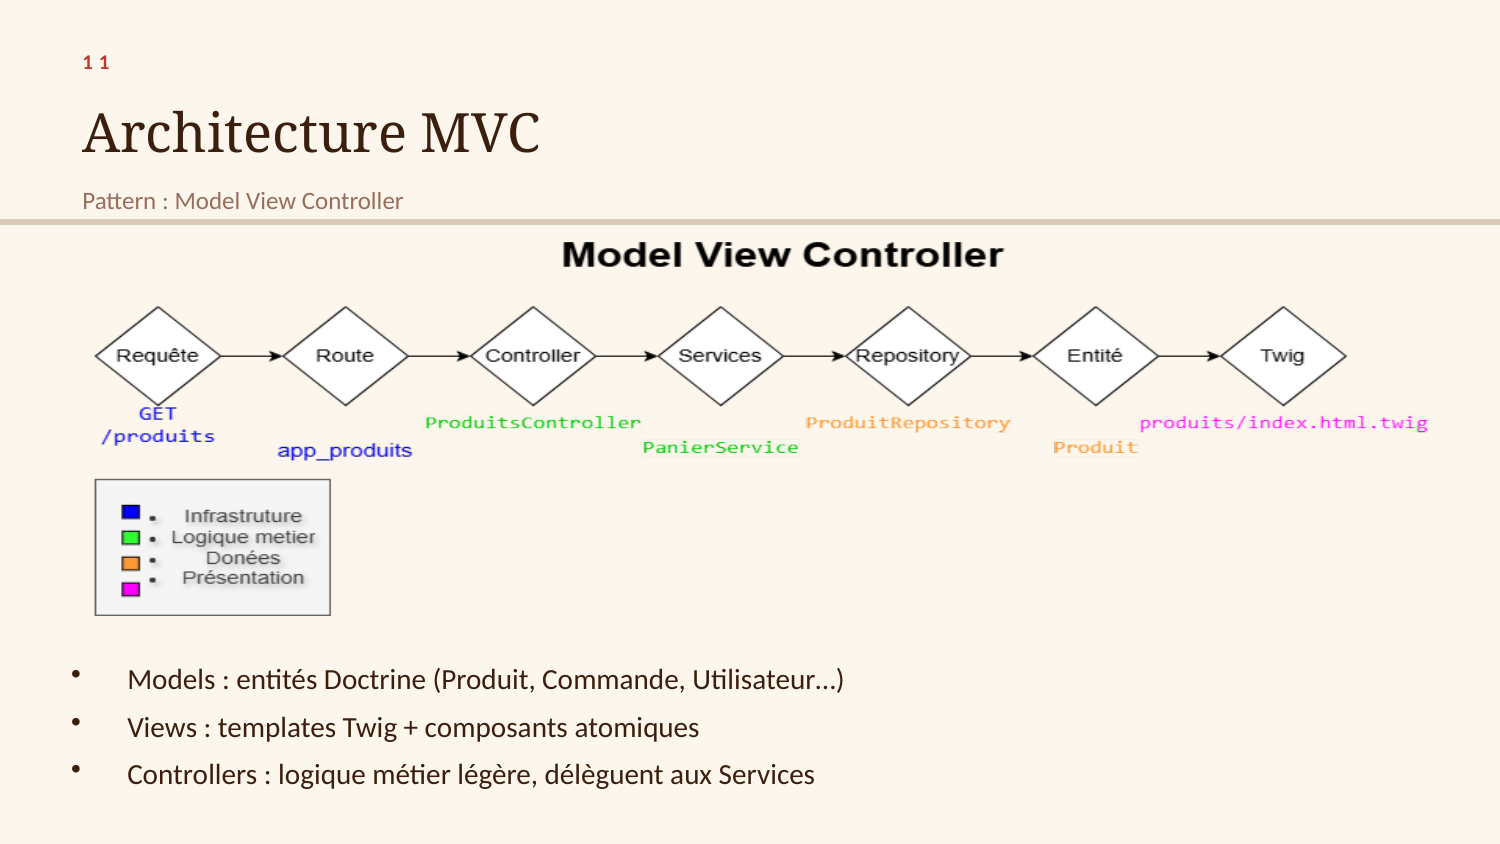

11
Architecture MVC
Pattern : Model View Controller
Models : entités Doctrine (Produit, Commande, Utilisateur…)
Views : templates Twig + composants atomiques
Controllers : logique métier légère, délèguent aux Services